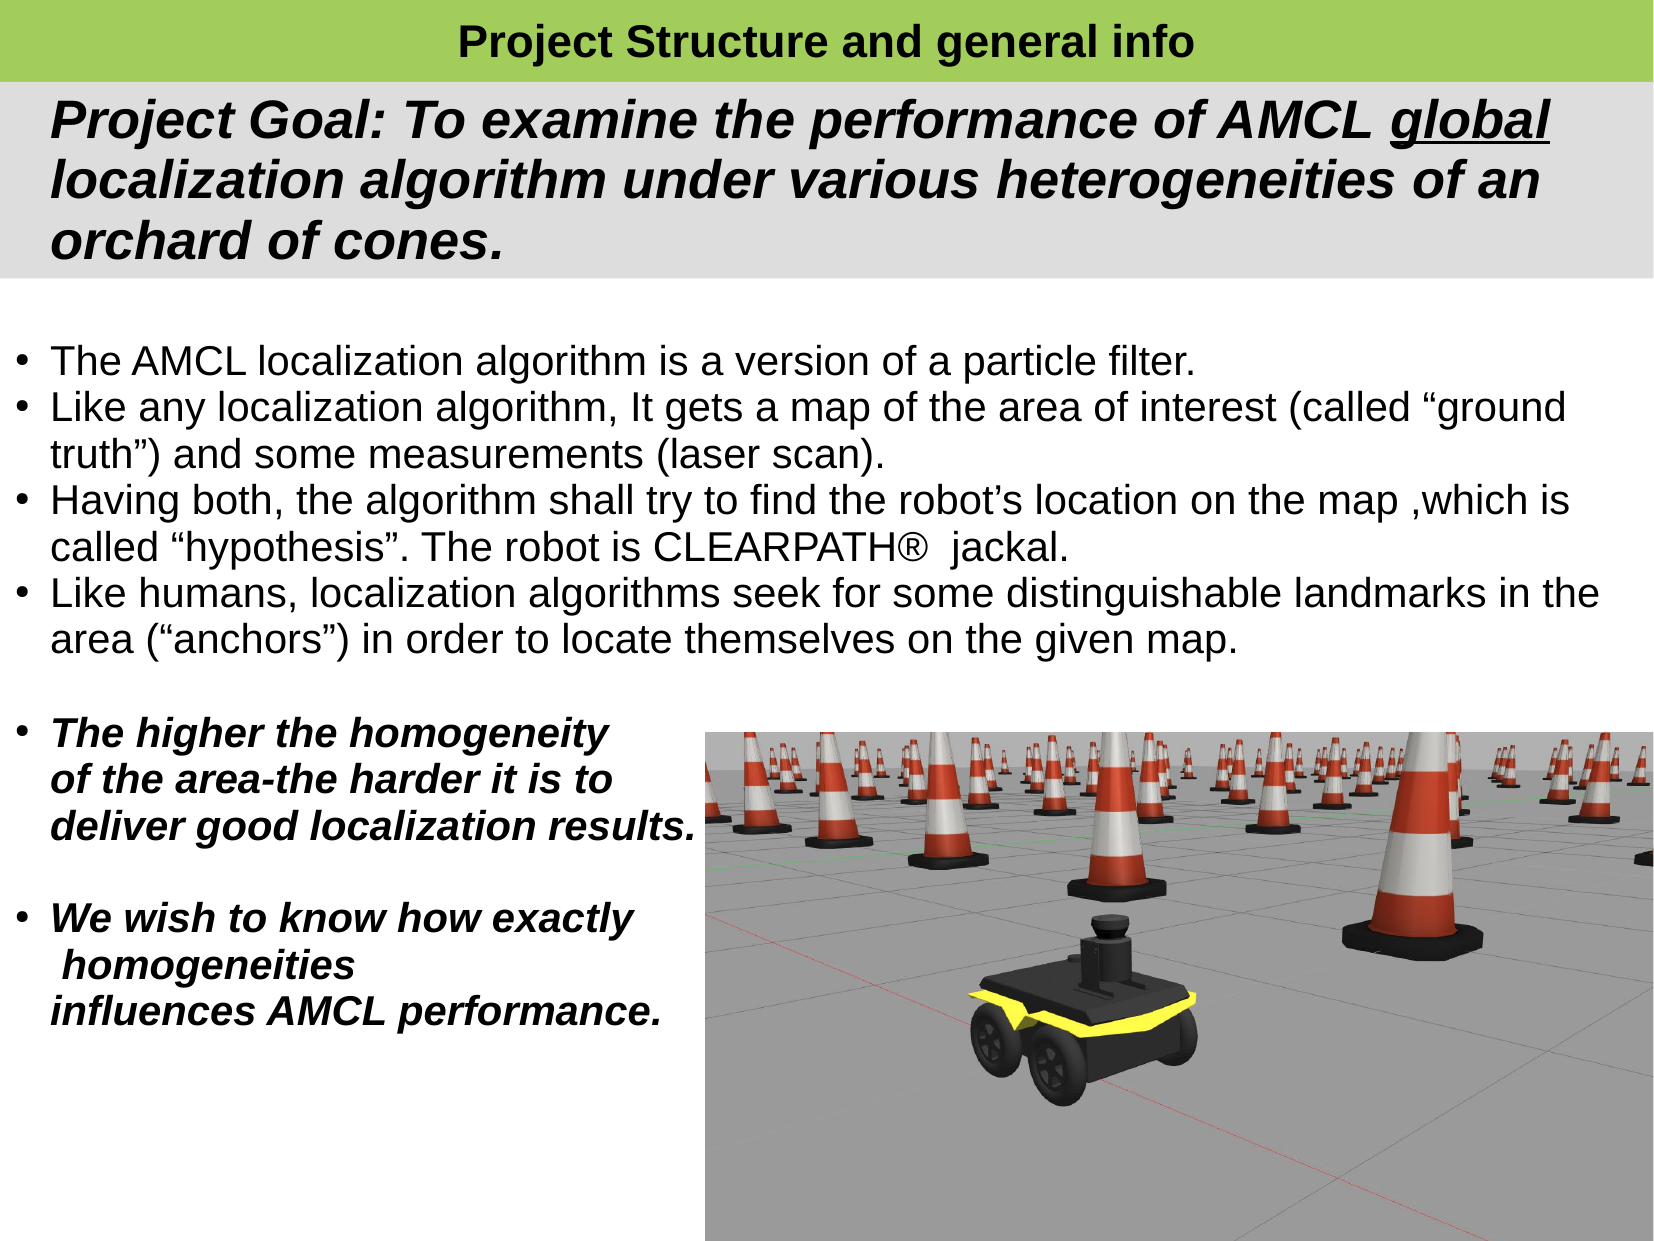

# Project Structure and general info
Project Goal: To examine the performance of AMCL global localization algorithm under various heterogeneities of an orchard of cones.
The AMCL localization algorithm is a version of a particle filter.
Like any localization algorithm, It gets a map of the area of interest (called “ground truth”) and some measurements (laser scan).
Having both, the algorithm shall try to find the robot’s location on the map ,which is called “hypothesis”. The robot is CLEARPATH® jackal.
Like humans, localization algorithms seek for some distinguishable landmarks in the area (“anchors”) in order to locate themselves on the given map.
The higher the homogeneity
of the area-the harder it is to
deliver good localization results.
We wish to know how exactly
 homogeneities
influences AMCL performance.